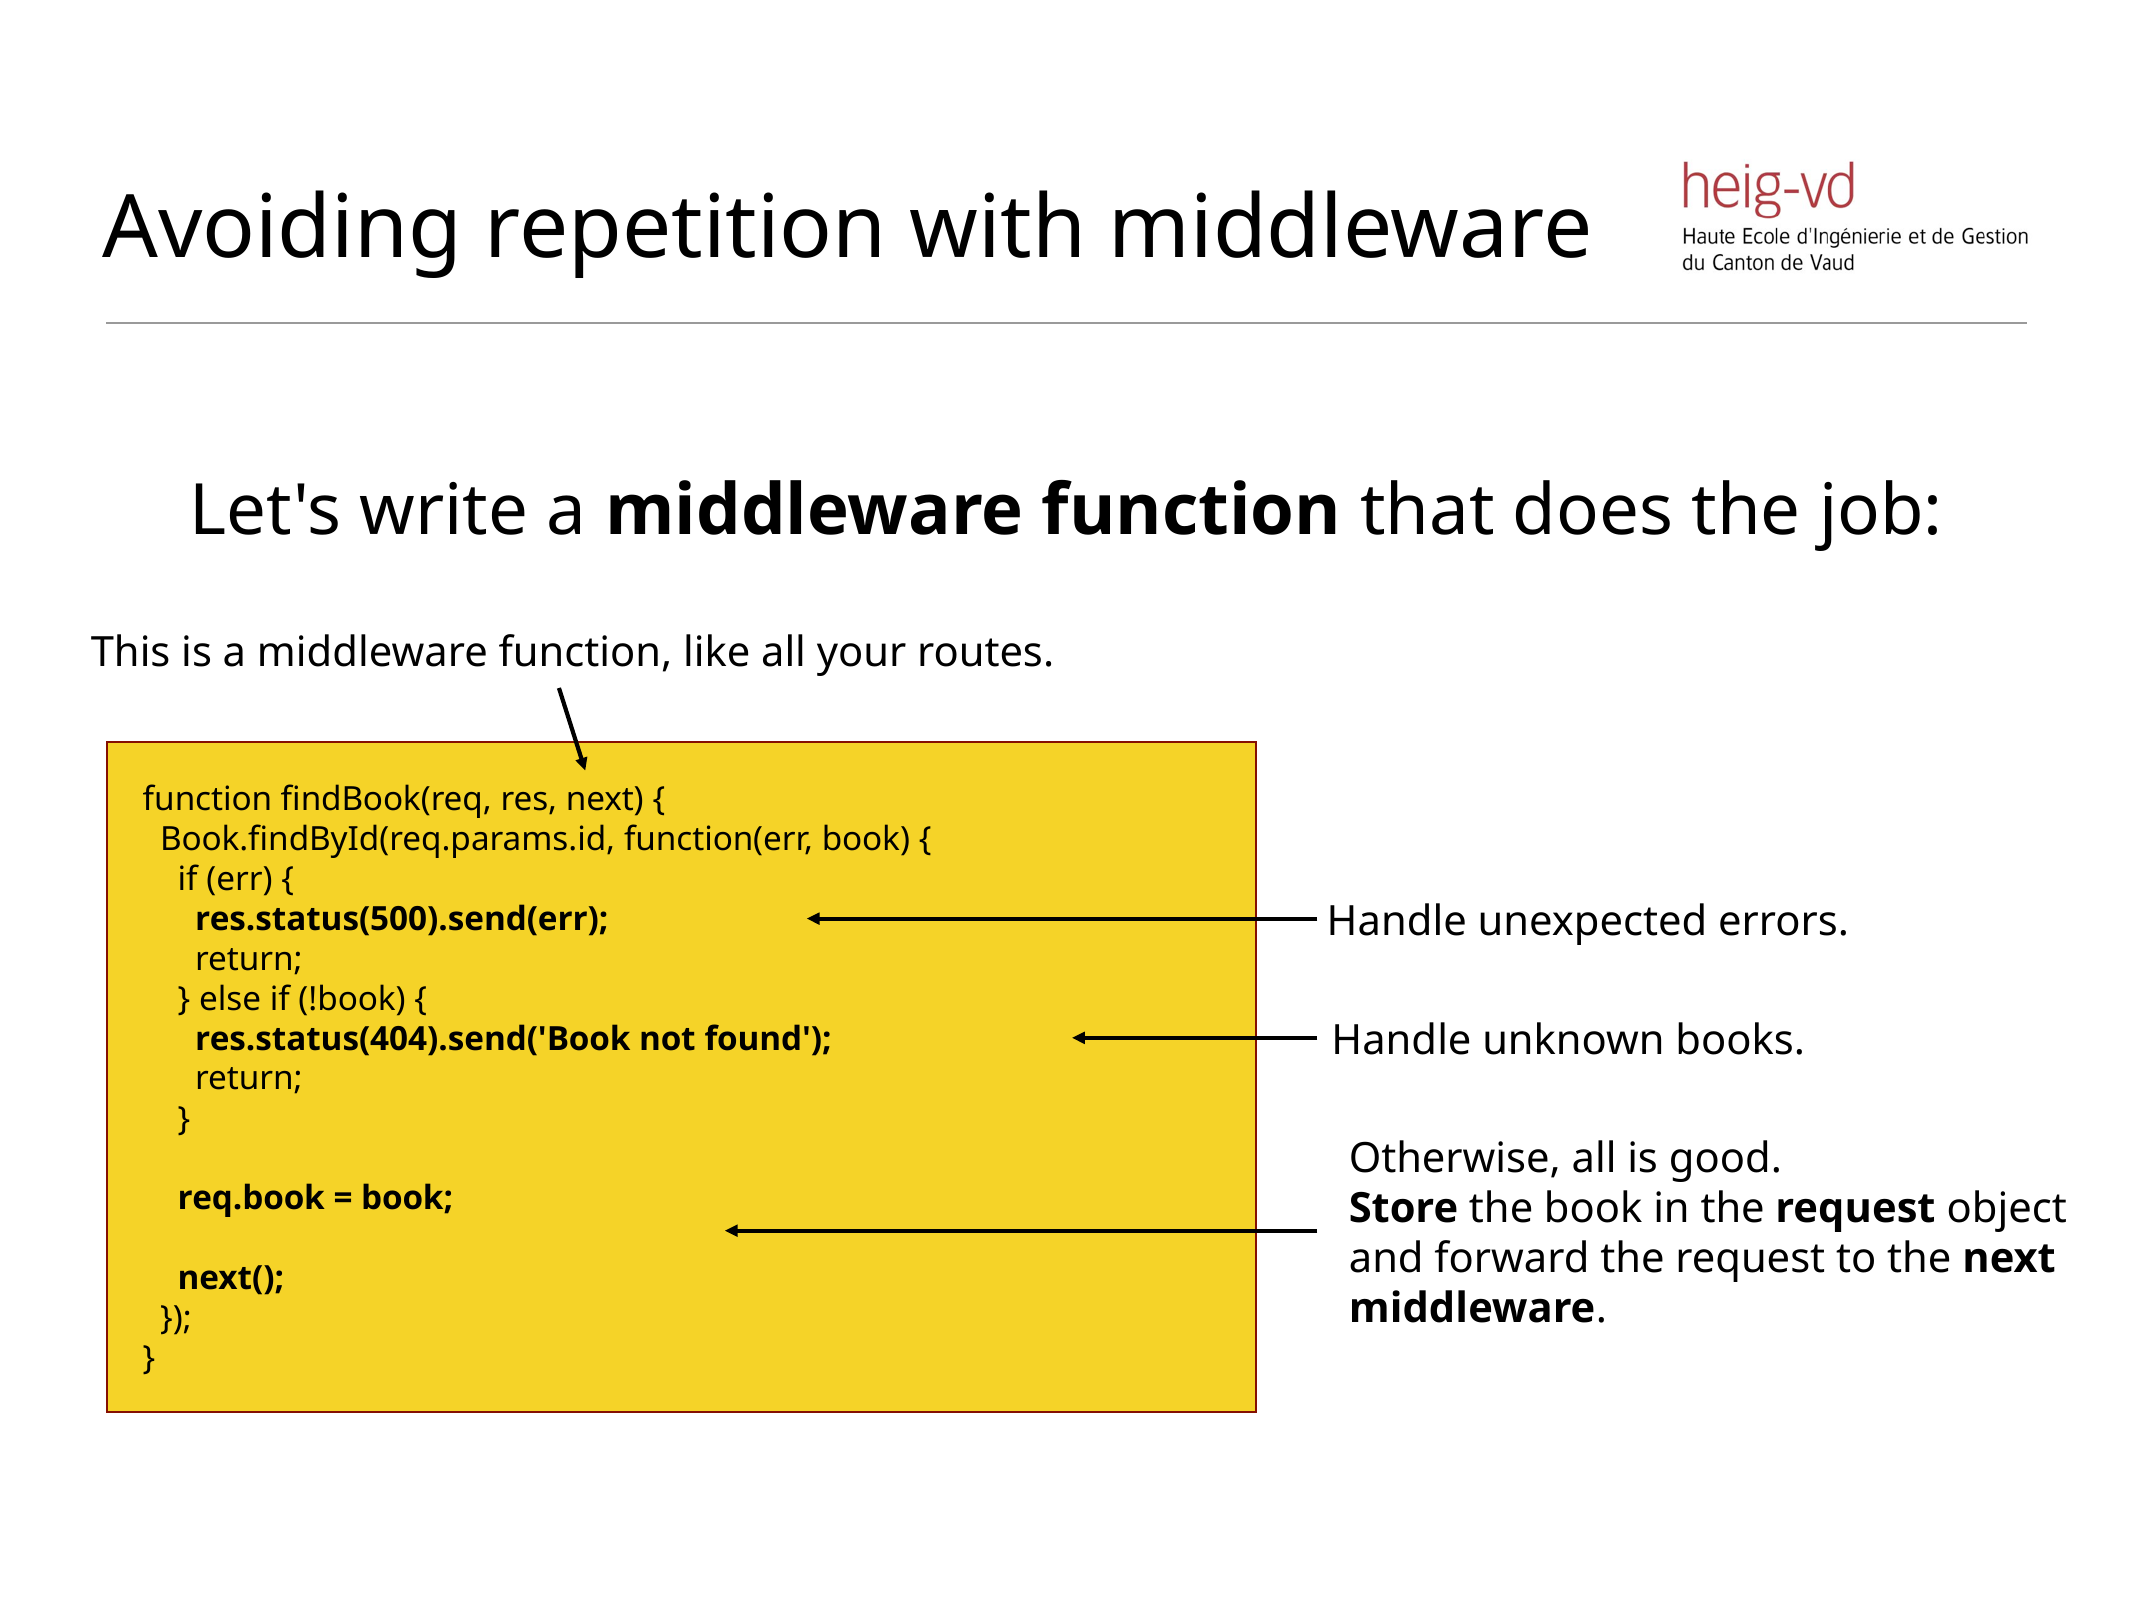

# Avoiding repetition with middleware
Let's write a middleware function that does the job:
This is a middleware function, like all your routes.
function findBook(req, res, next) {
 Book.findById(req.params.id, function(err, book) {
 if (err) {
 res.status(500).send(err);
 return;
 } else if (!book) {
 res.status(404).send('Book not found');
 return;
 }
 req.book = book;
 next();
 });
}
Handle unexpected errors.
Handle unknown books.
Otherwise, all is good.
Store the book in the request object
and forward the request to the next middleware.